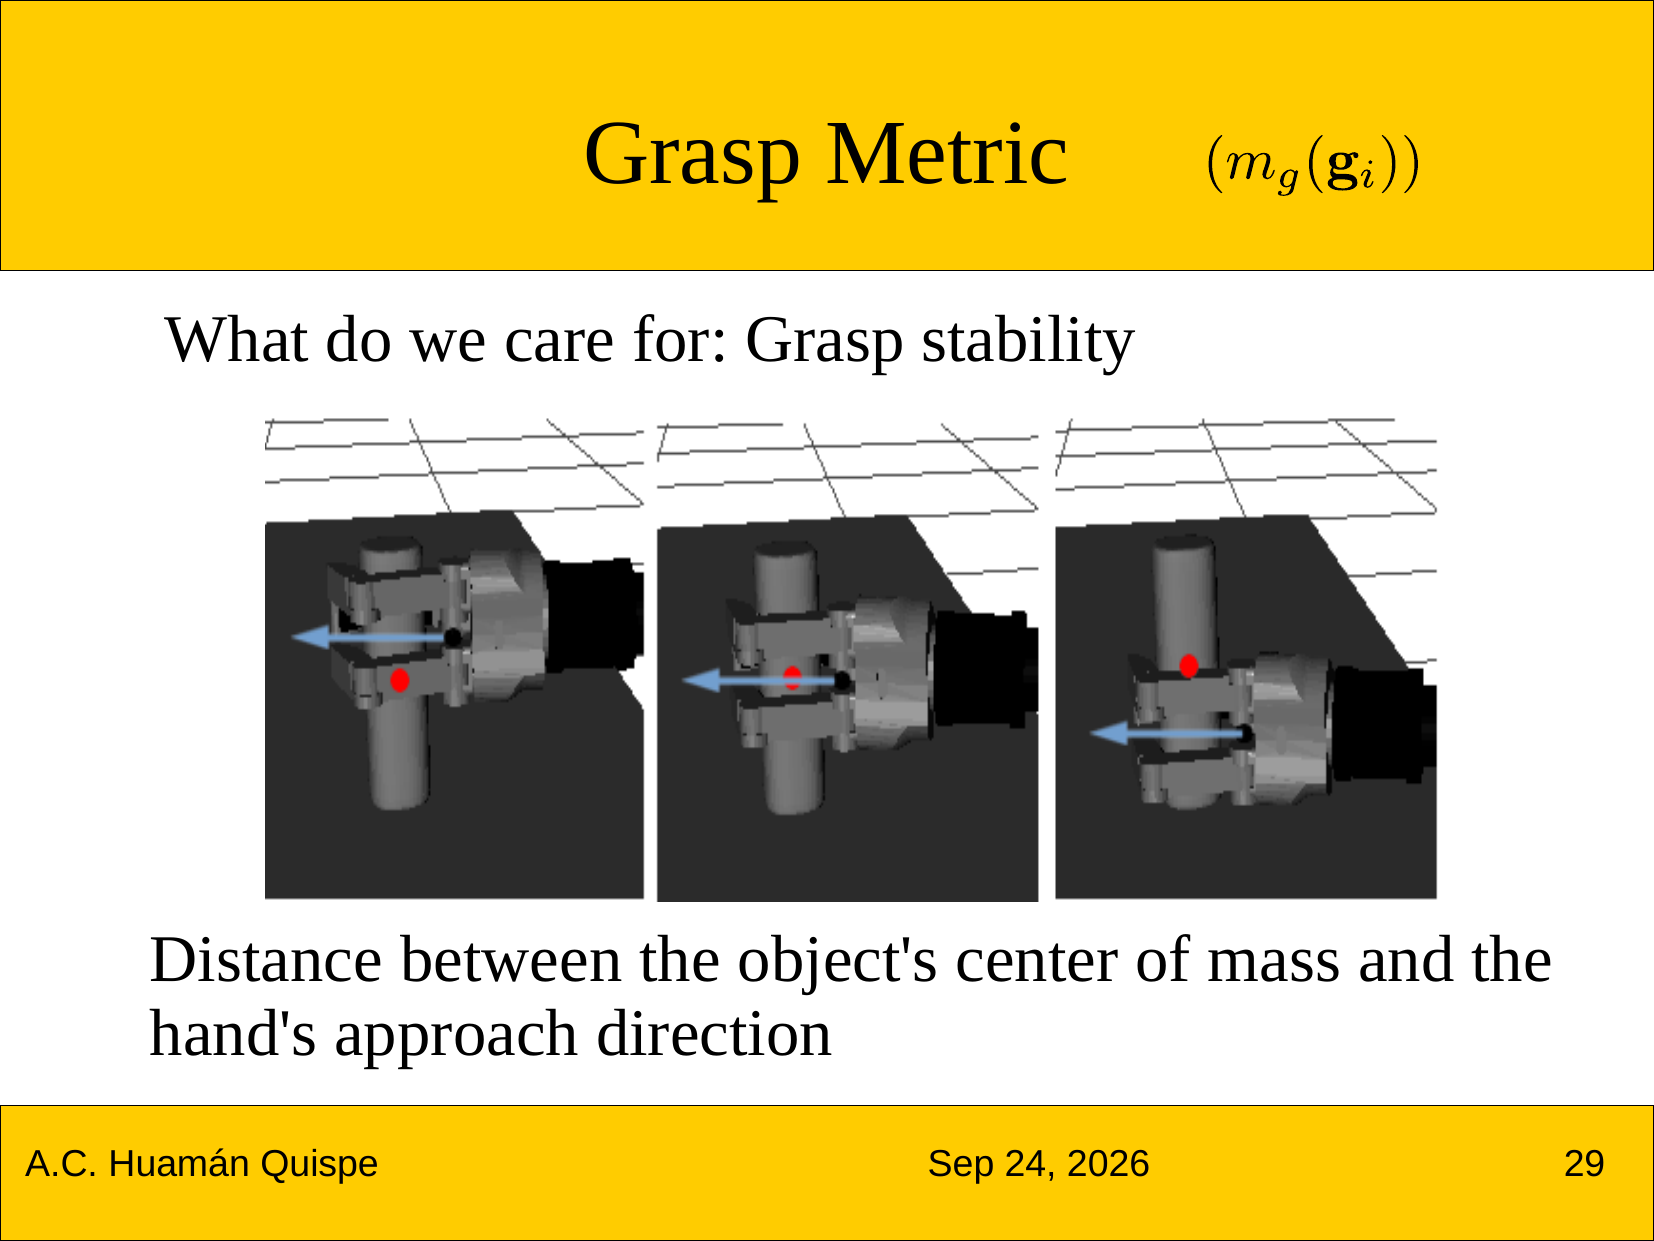

# Grasp Metric
What do we care for: Grasp stability
Distance between the object's center of mass and the
hand's approach direction